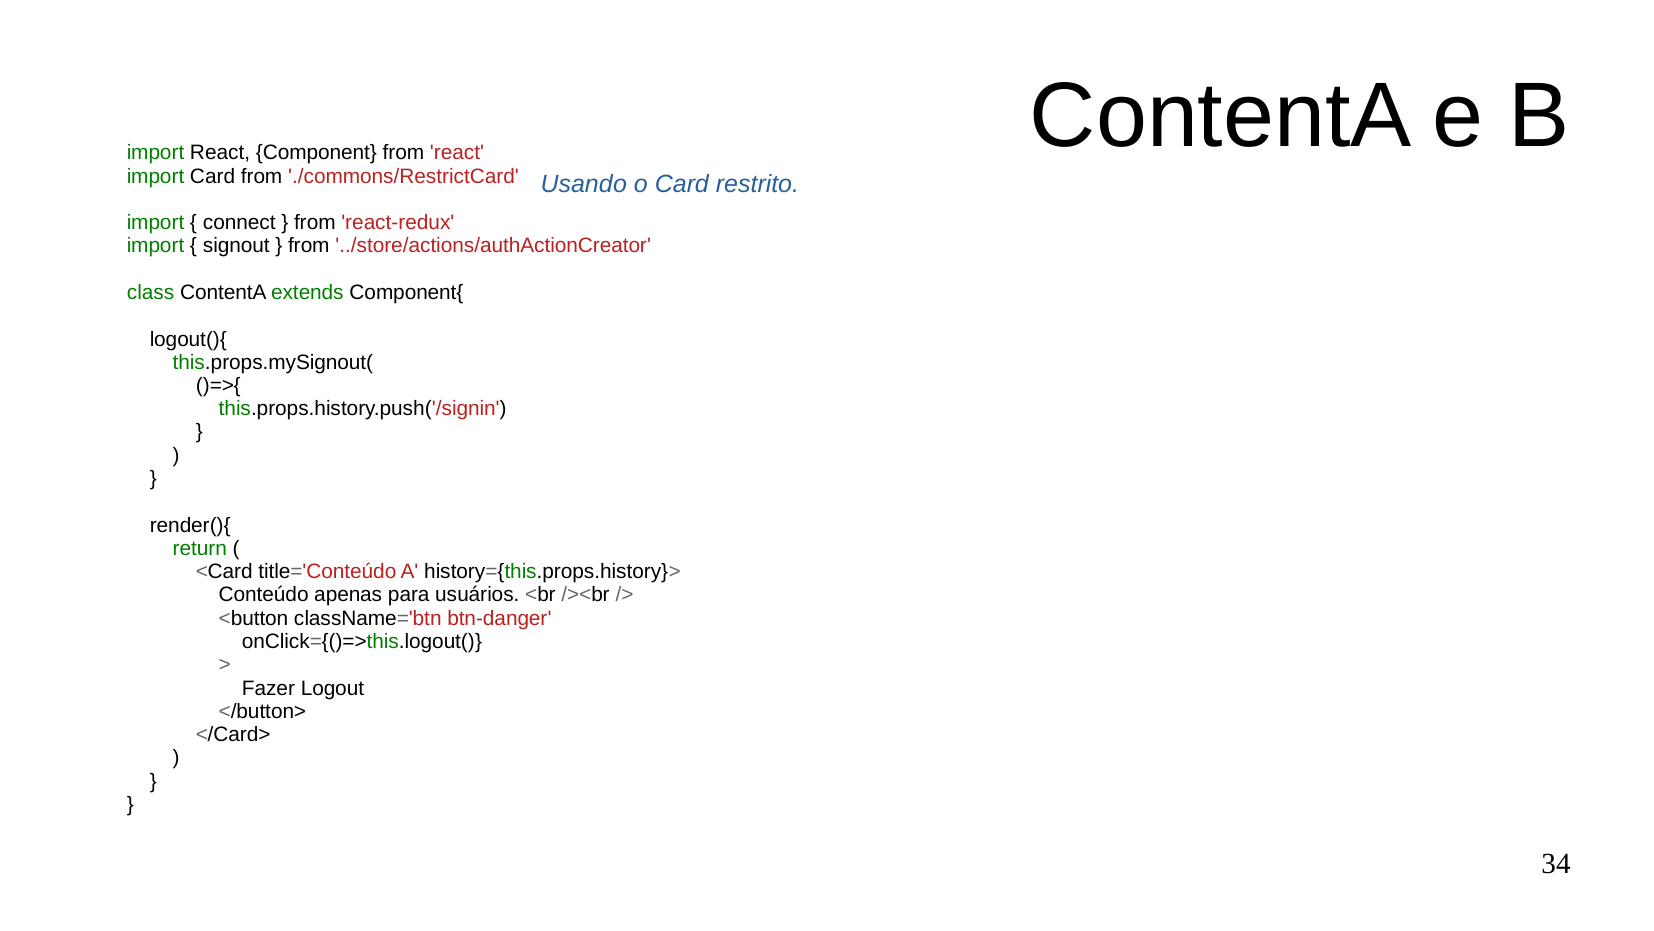

# ContentA e B
import React, {Component} from 'react'
import Card from './commons/RestrictCard'
import { connect } from 'react-redux'
import { signout } from '../store/actions/authActionCreator'
class ContentA extends Component{
 logout(){
 this.props.mySignout(
 ()=>{
 this.props.history.push('/signin')
 }
 )
 }
 render(){
 return (
 <Card title='Conteúdo A' history={this.props.history}>
 Conteúdo apenas para usuários. <br /><br />
 <button className='btn btn-danger'
 onClick={()=>this.logout()}
 >
 Fazer Logout
 </button>
 </Card>
 )
 }
}
Usando o Card restrito.
34